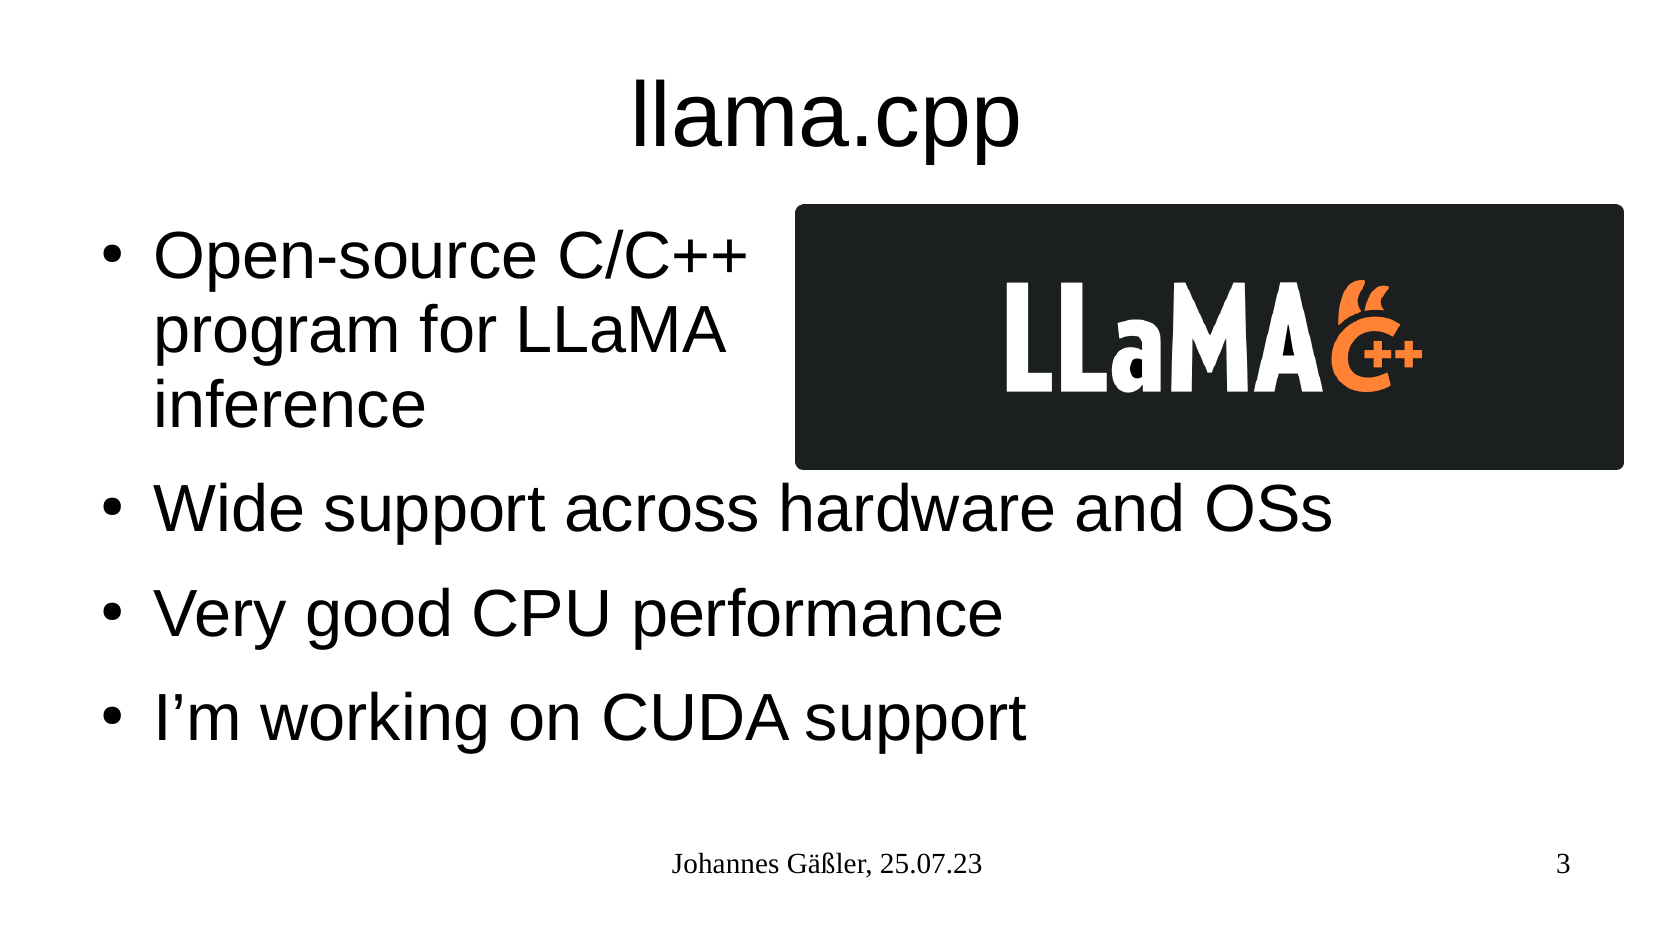

# llama.cpp
Open-source C/C++
program for LLaMA
inference
Wide support across hardware and OSs
Very good CPU performance
I’m working on CUDA support
Johannes Gäßler, 25.07.23
3